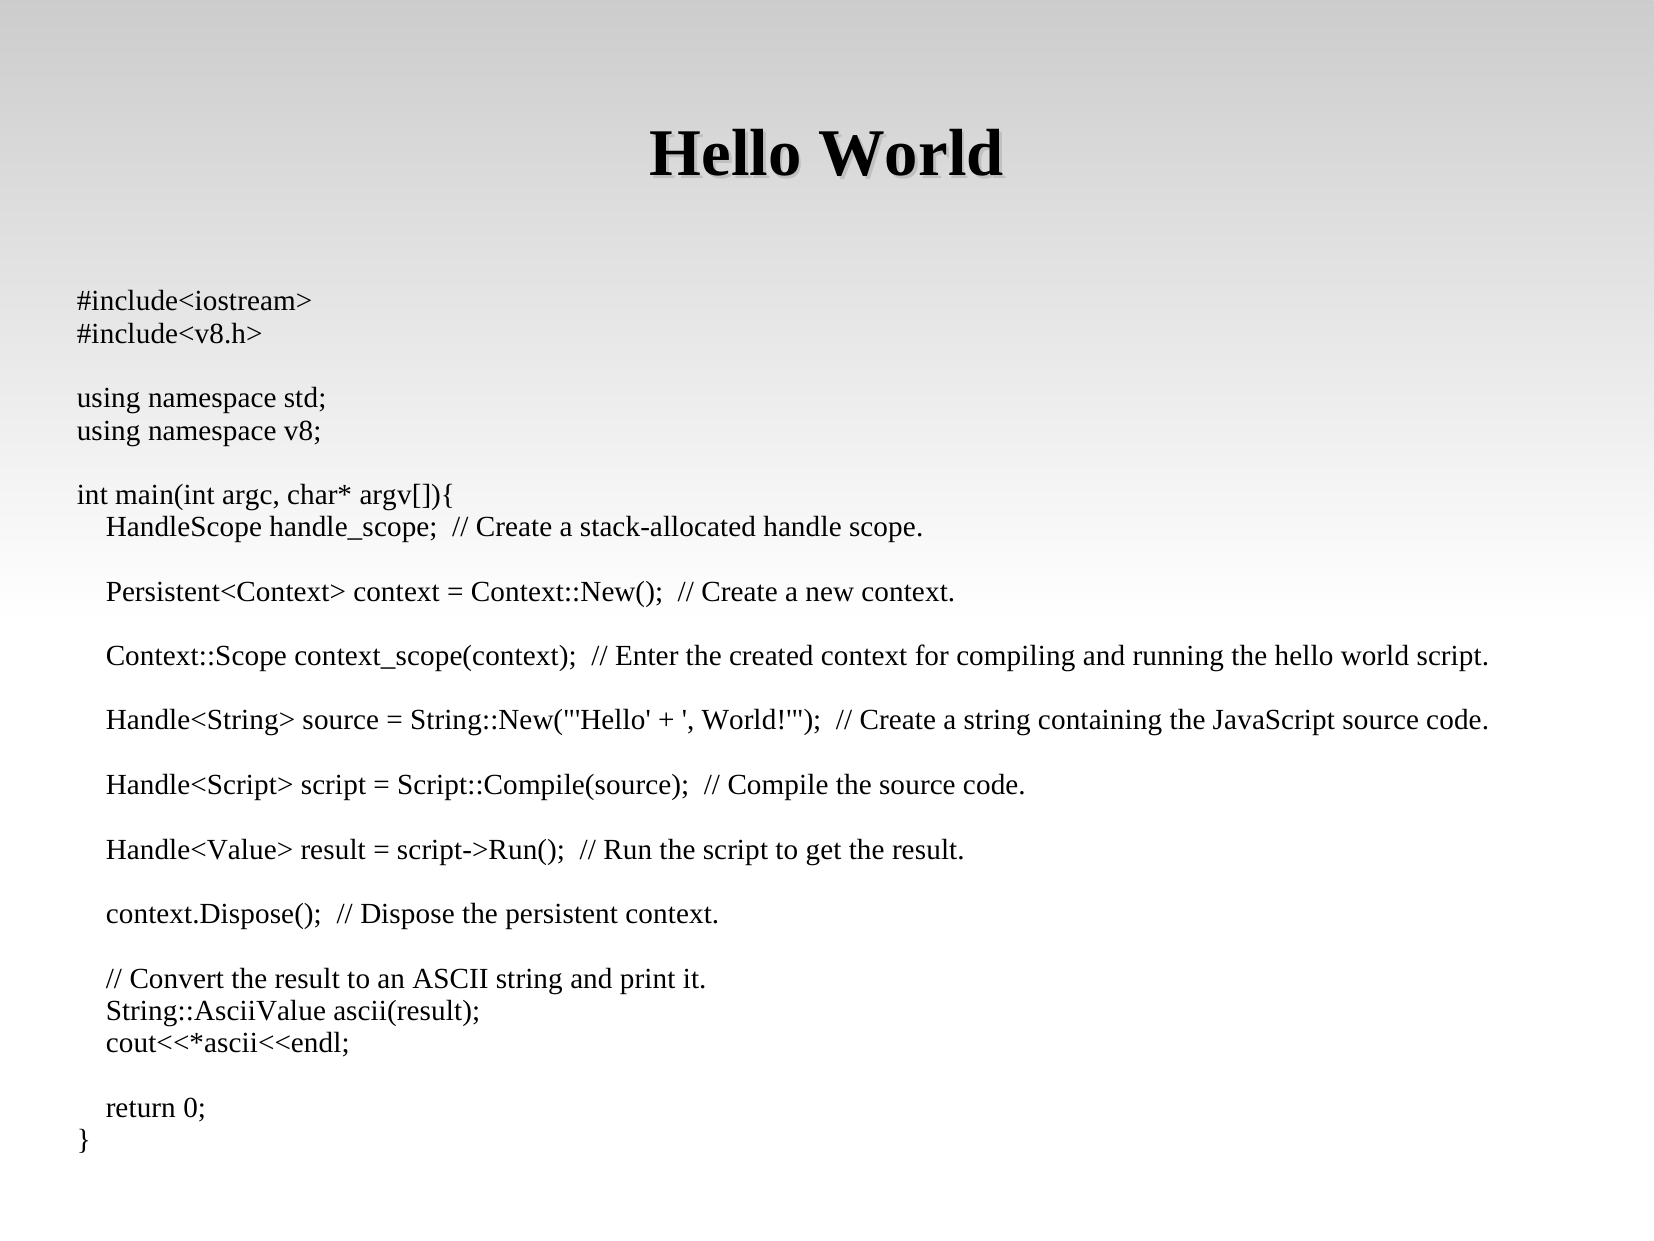

# Hello World
#include<iostream>
#include<v8.h>
using namespace std;
using namespace v8;
int main(int argc, char* argv[]){
 HandleScope handle_scope; // Create a stack-allocated handle scope.
 Persistent<Context> context = Context::New(); // Create a new context.
 Context::Scope context_scope(context); // Enter the created context for compiling and running the hello world script.
 Handle<String> source = String::New("'Hello' + ', World!'"); // Create a string containing the JavaScript source code.
 Handle<Script> script = Script::Compile(source); // Compile the source code.
 Handle<Value> result = script->Run(); // Run the script to get the result.
 context.Dispose(); // Dispose the persistent context.
 // Convert the result to an ASCII string and print it.
 String::AsciiValue ascii(result);
 cout<<*ascii<<endl;
 return 0;
}